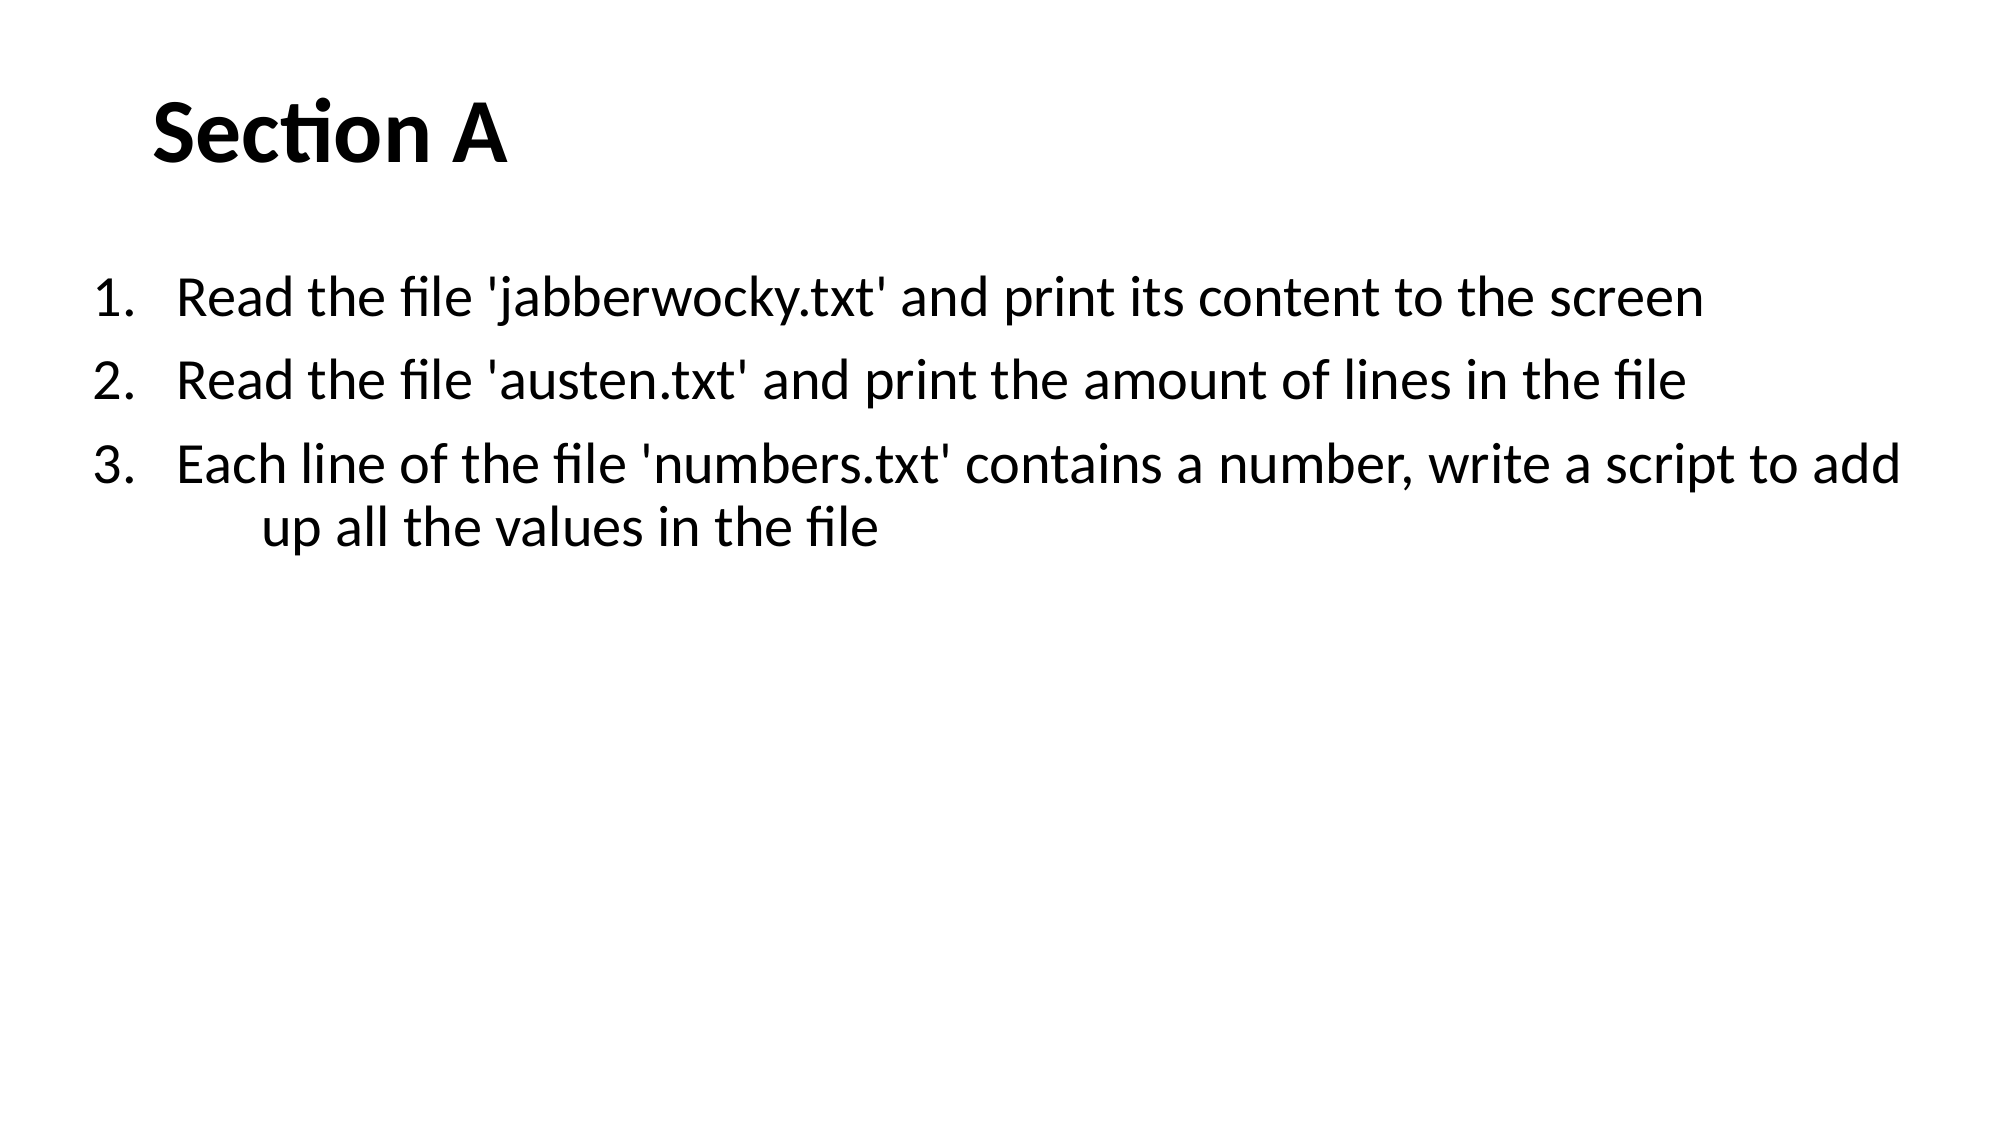

# Section A
Read the file 'jabberwocky.txt' and print its content to the screen
Read the file 'austen.txt' and print the amount of lines in the file
Each line of the file 'numbers.txt' contains a number, write a script to add up all the values in the file